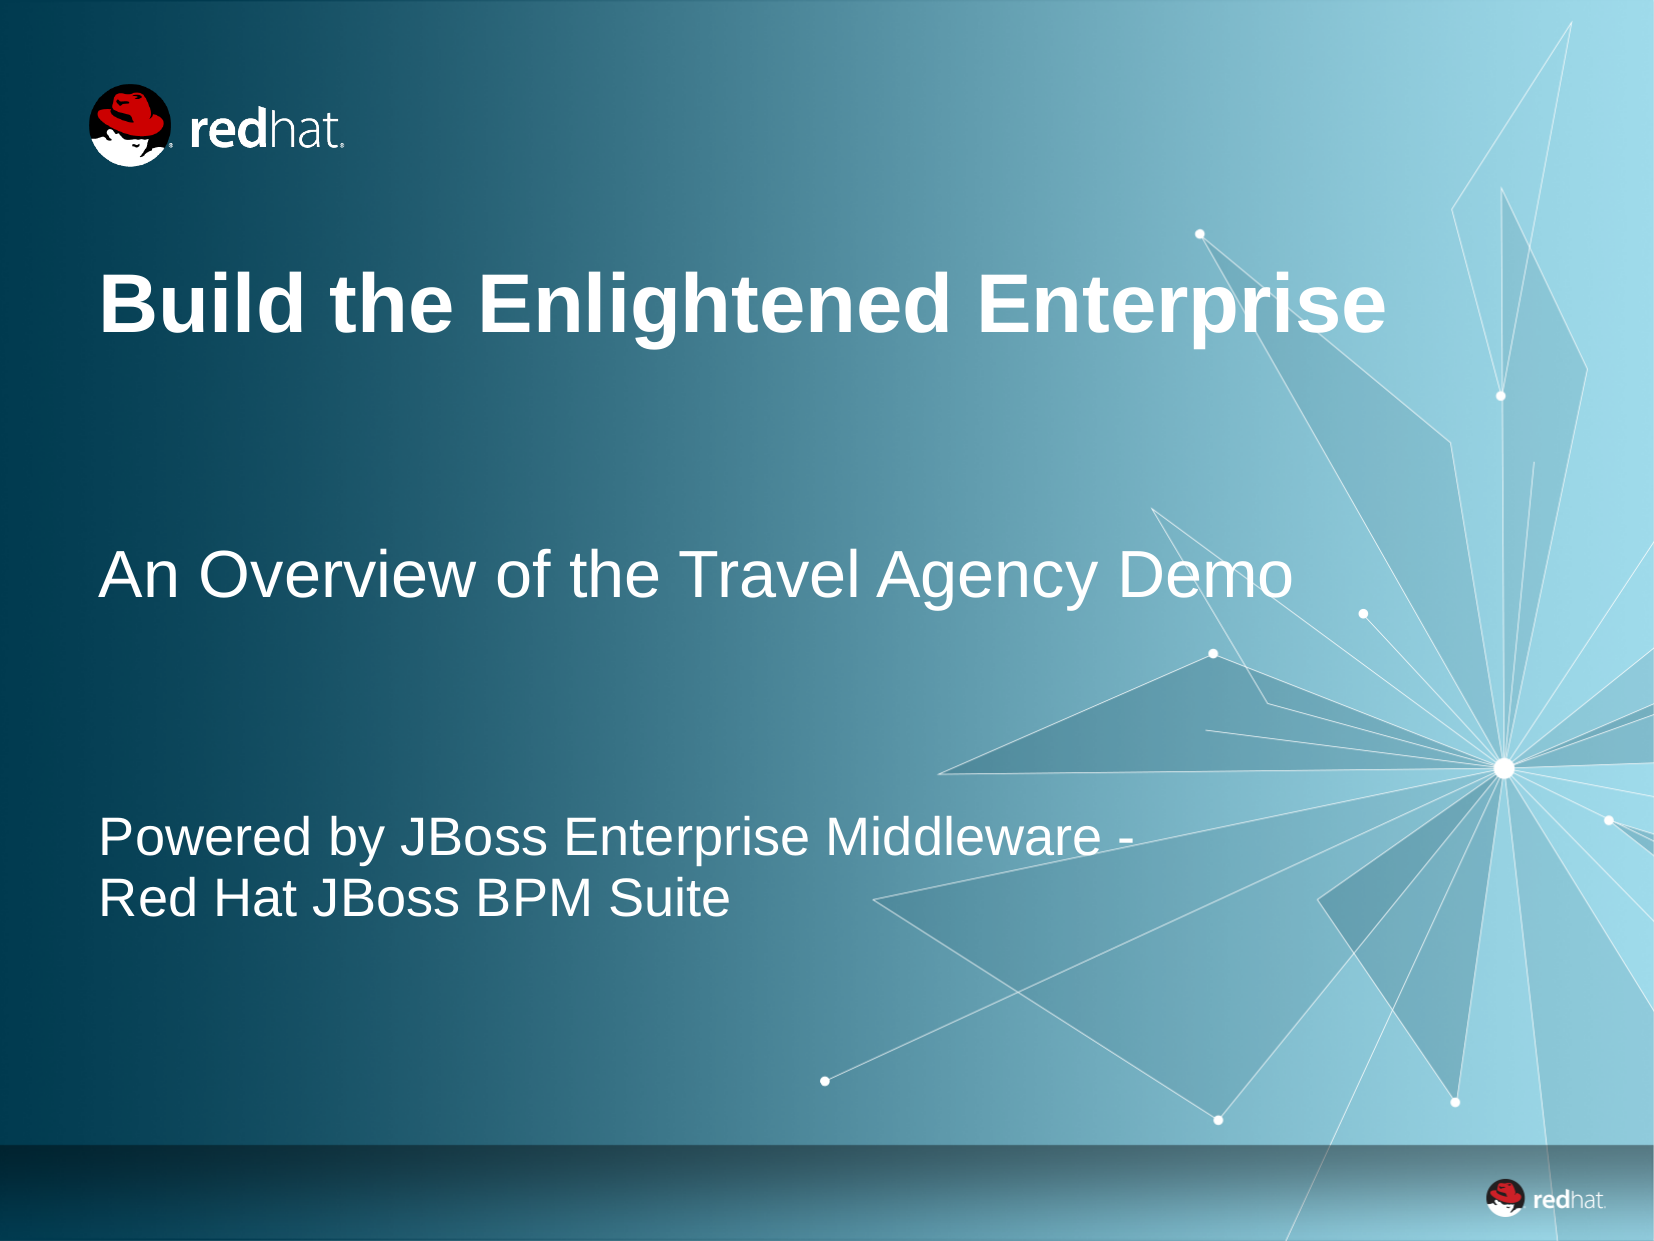

Build the Enlightened Enterprise
An Overview of the Travel Agency Demo
Powered by JBoss Enterprise Middleware -
Red Hat JBoss BPM Suite